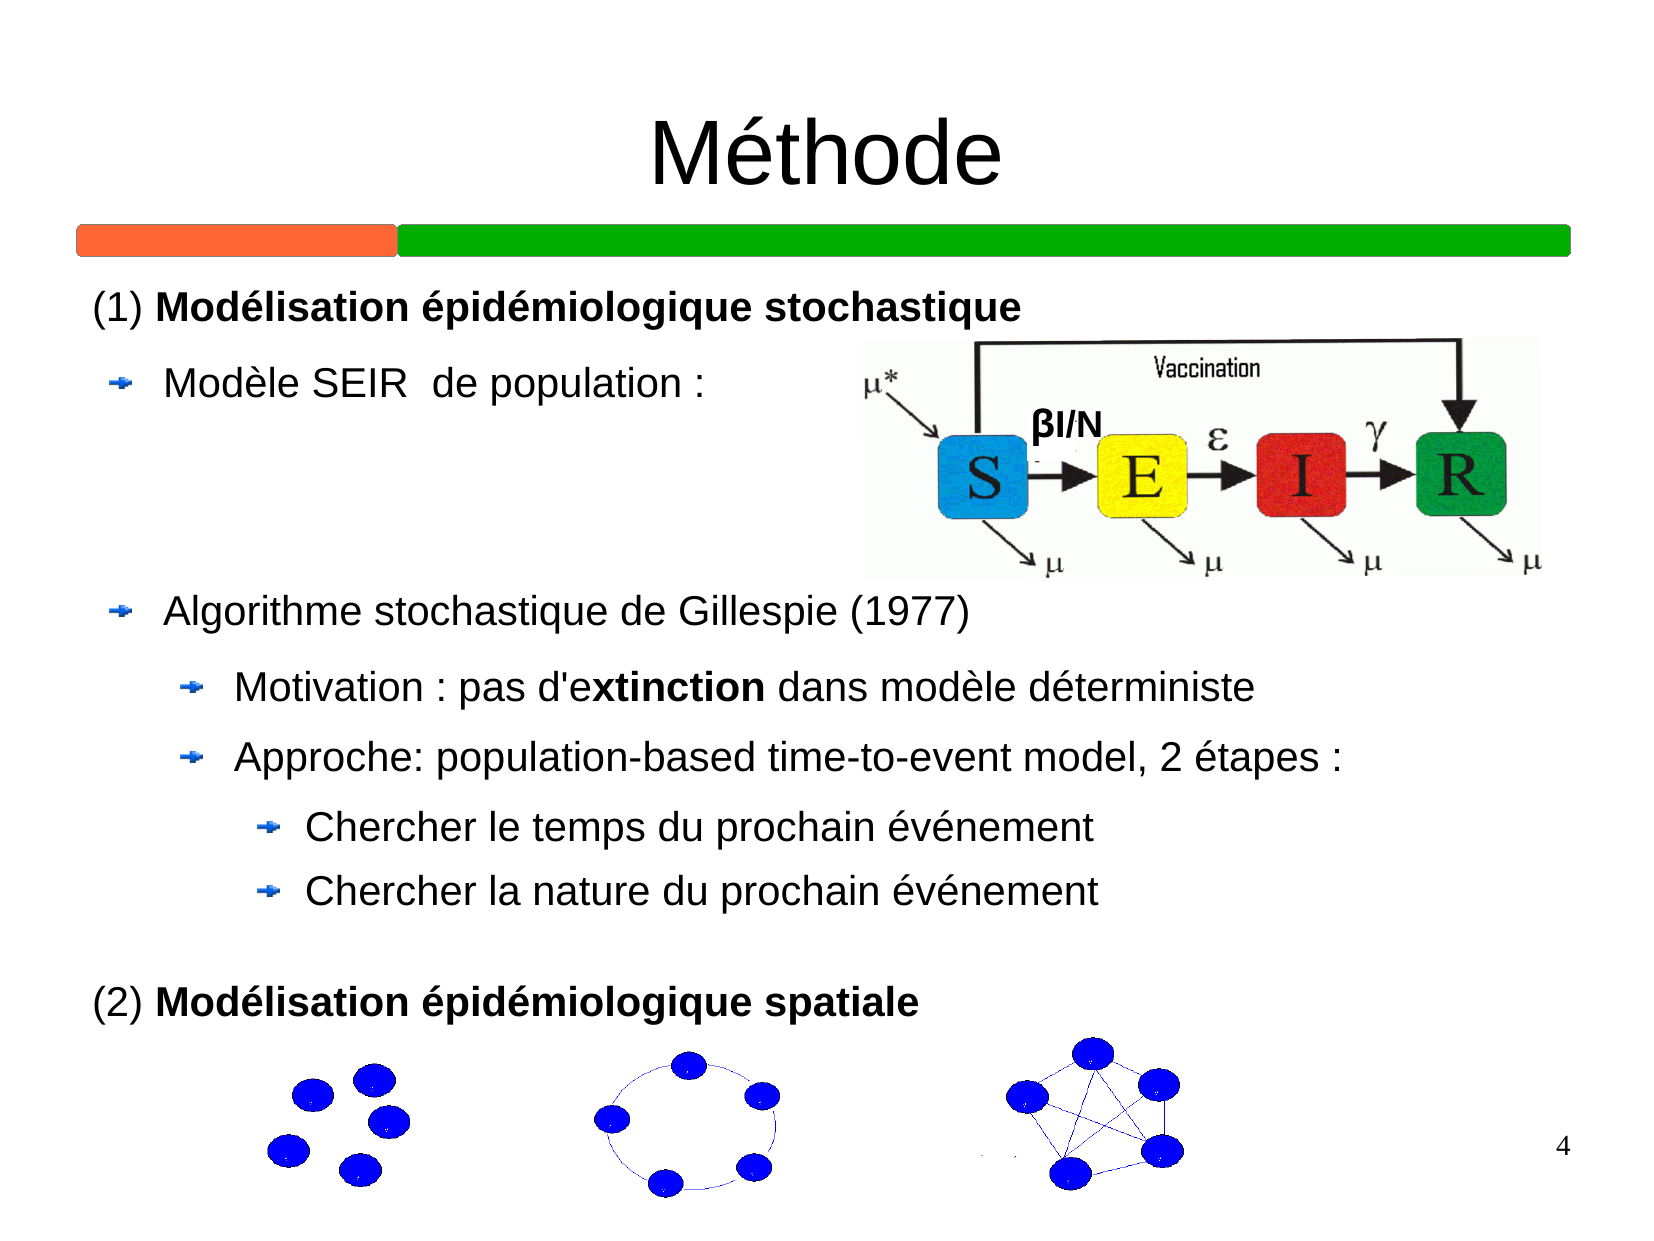

# Méthode
(1) Modélisation épidémiologique stochastique
Modèle SEIR de population :
Algorithme stochastique de Gillespie (1977)
Motivation : pas d'extinction dans modèle déterministe
Approche: population-based time-to-event model, 2 étapes :
Chercher le temps du prochain événement
Chercher la nature du prochain événement
(2) Modélisation épidémiologique spatiale
βI/N
4